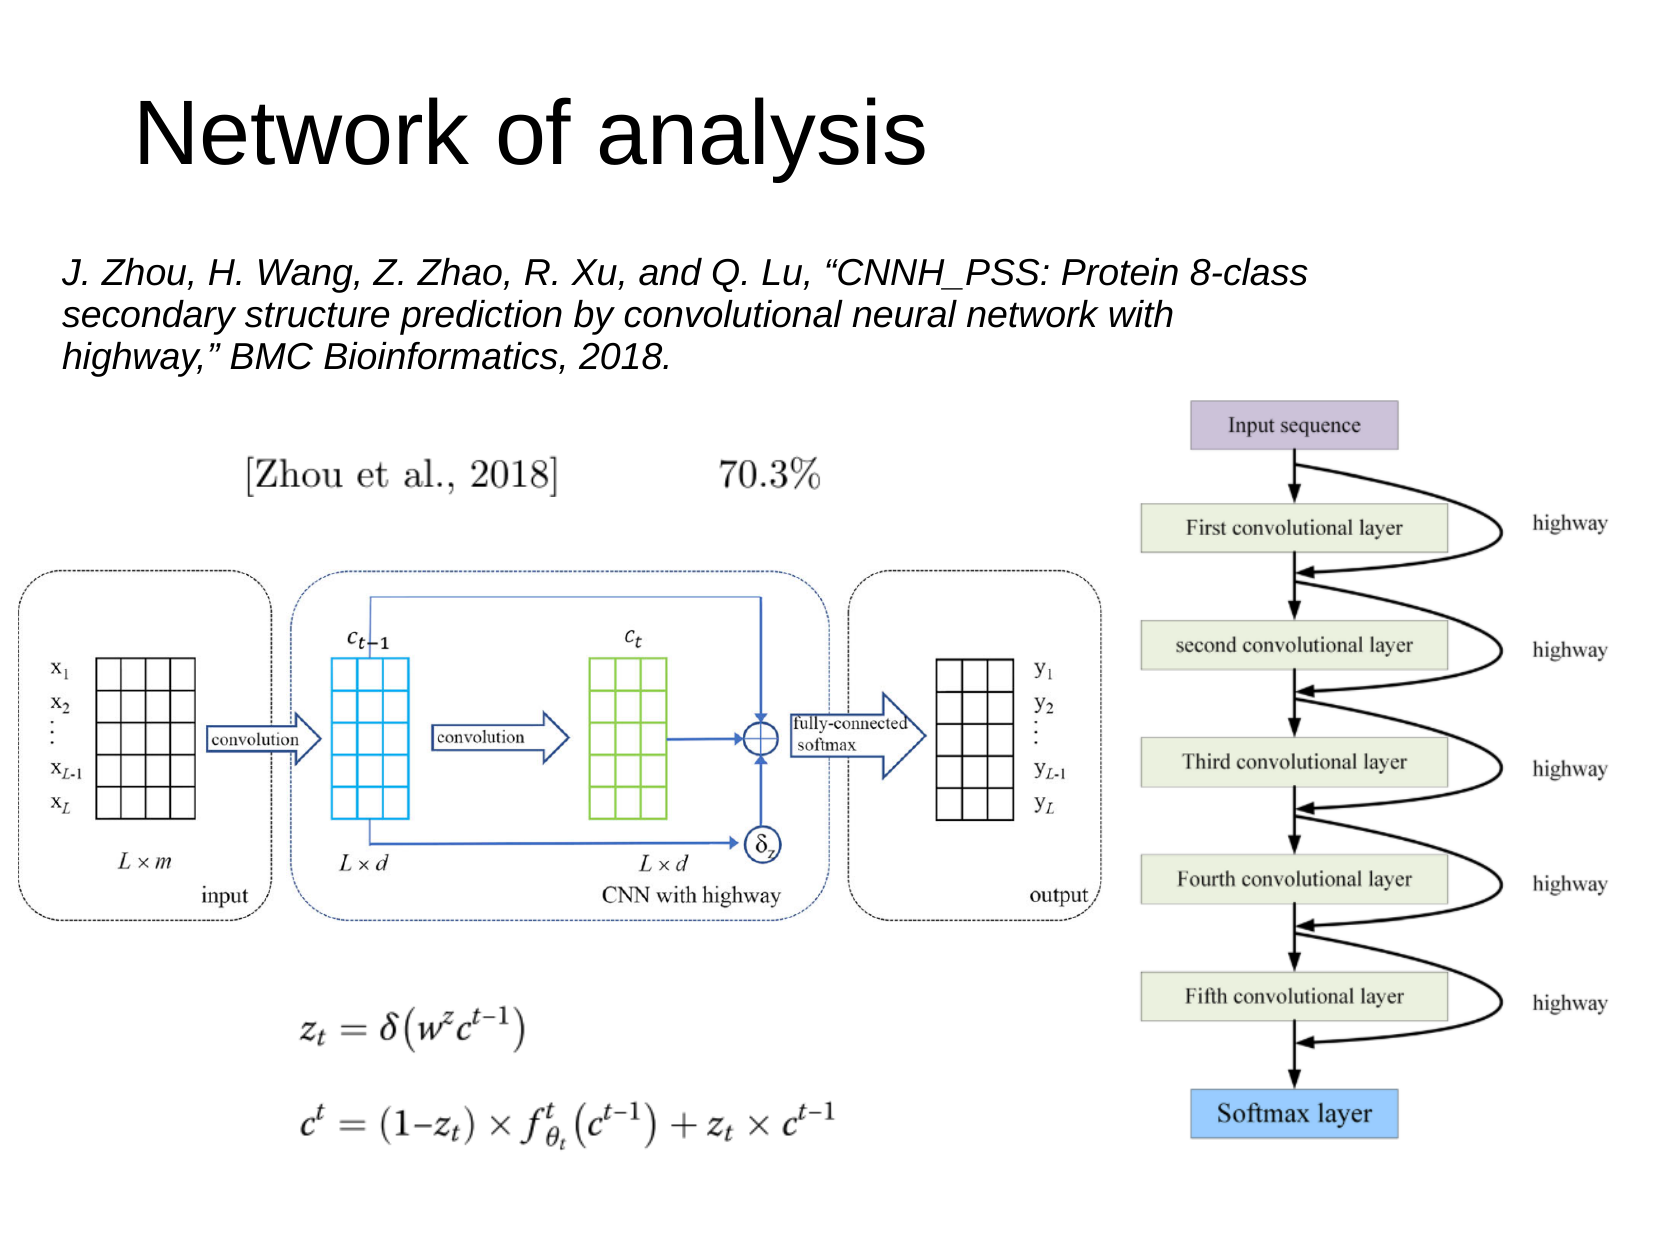

# Network of analysis
J. Zhou, H. Wang, Z. Zhao, R. Xu, and Q. Lu, “CNNH_PSS: Protein 8-class secondary structure prediction by convolutional neural network with highway,” BMC Bioinformatics, 2018.